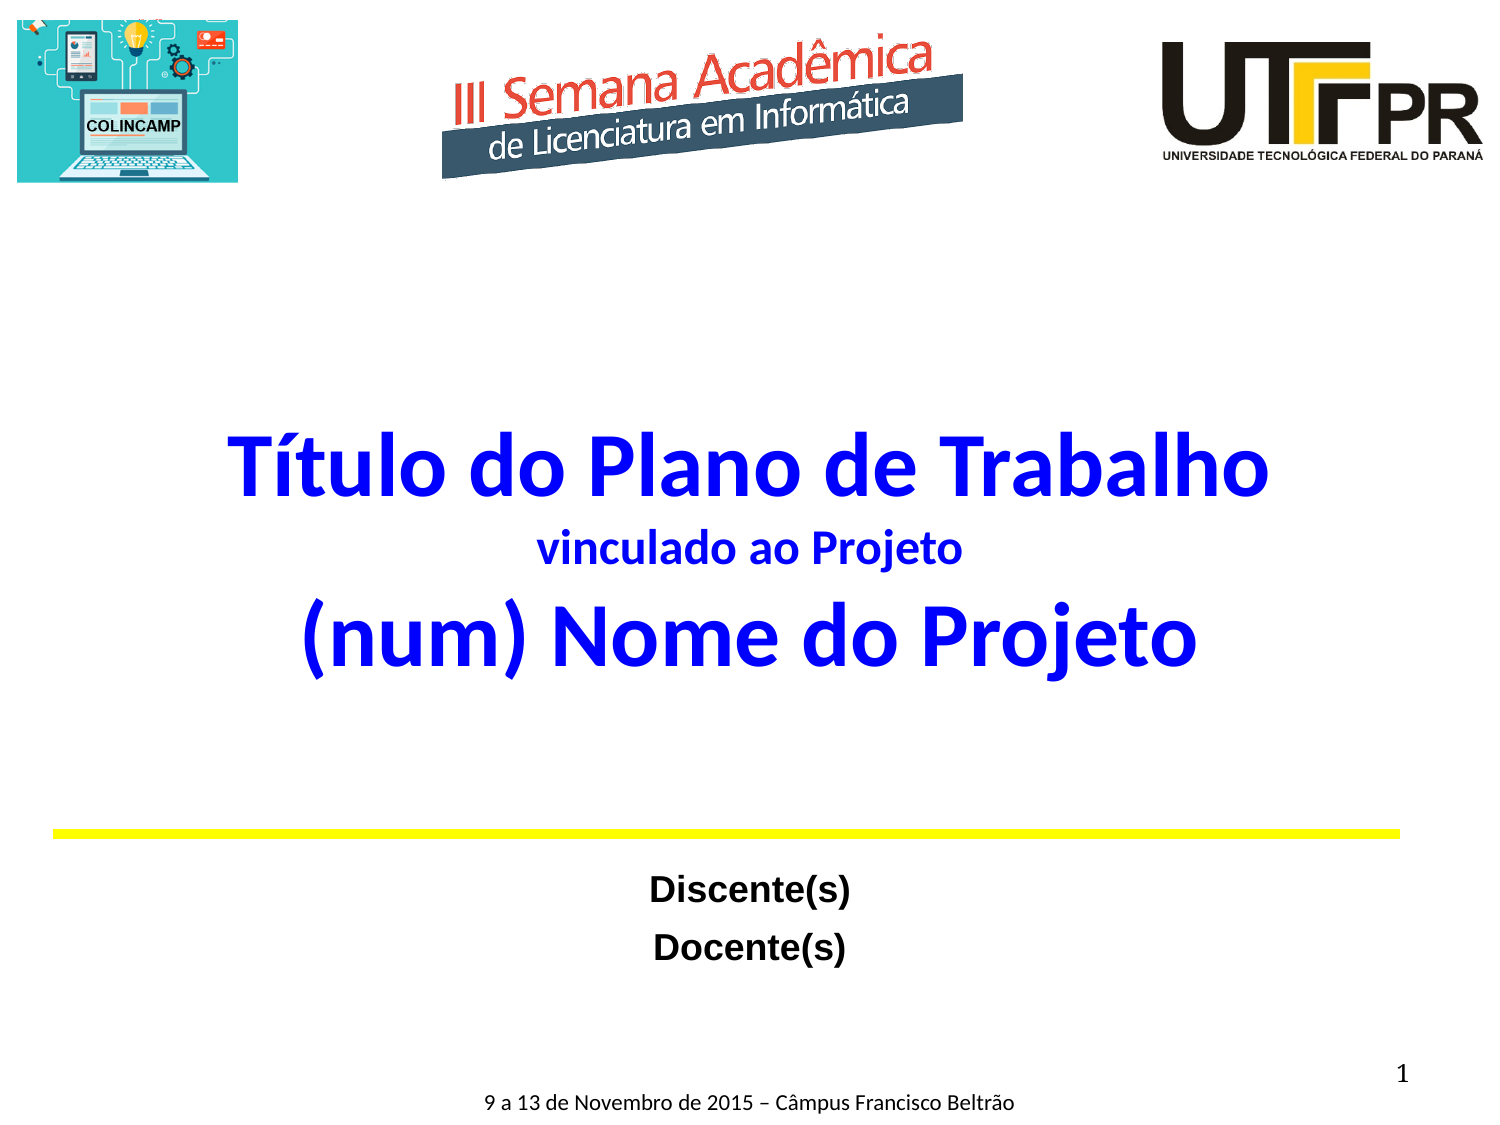

Título do Plano de Trabalho
vinculado ao Projeto
(num) Nome do Projeto
Discente(s)
Docente(s)